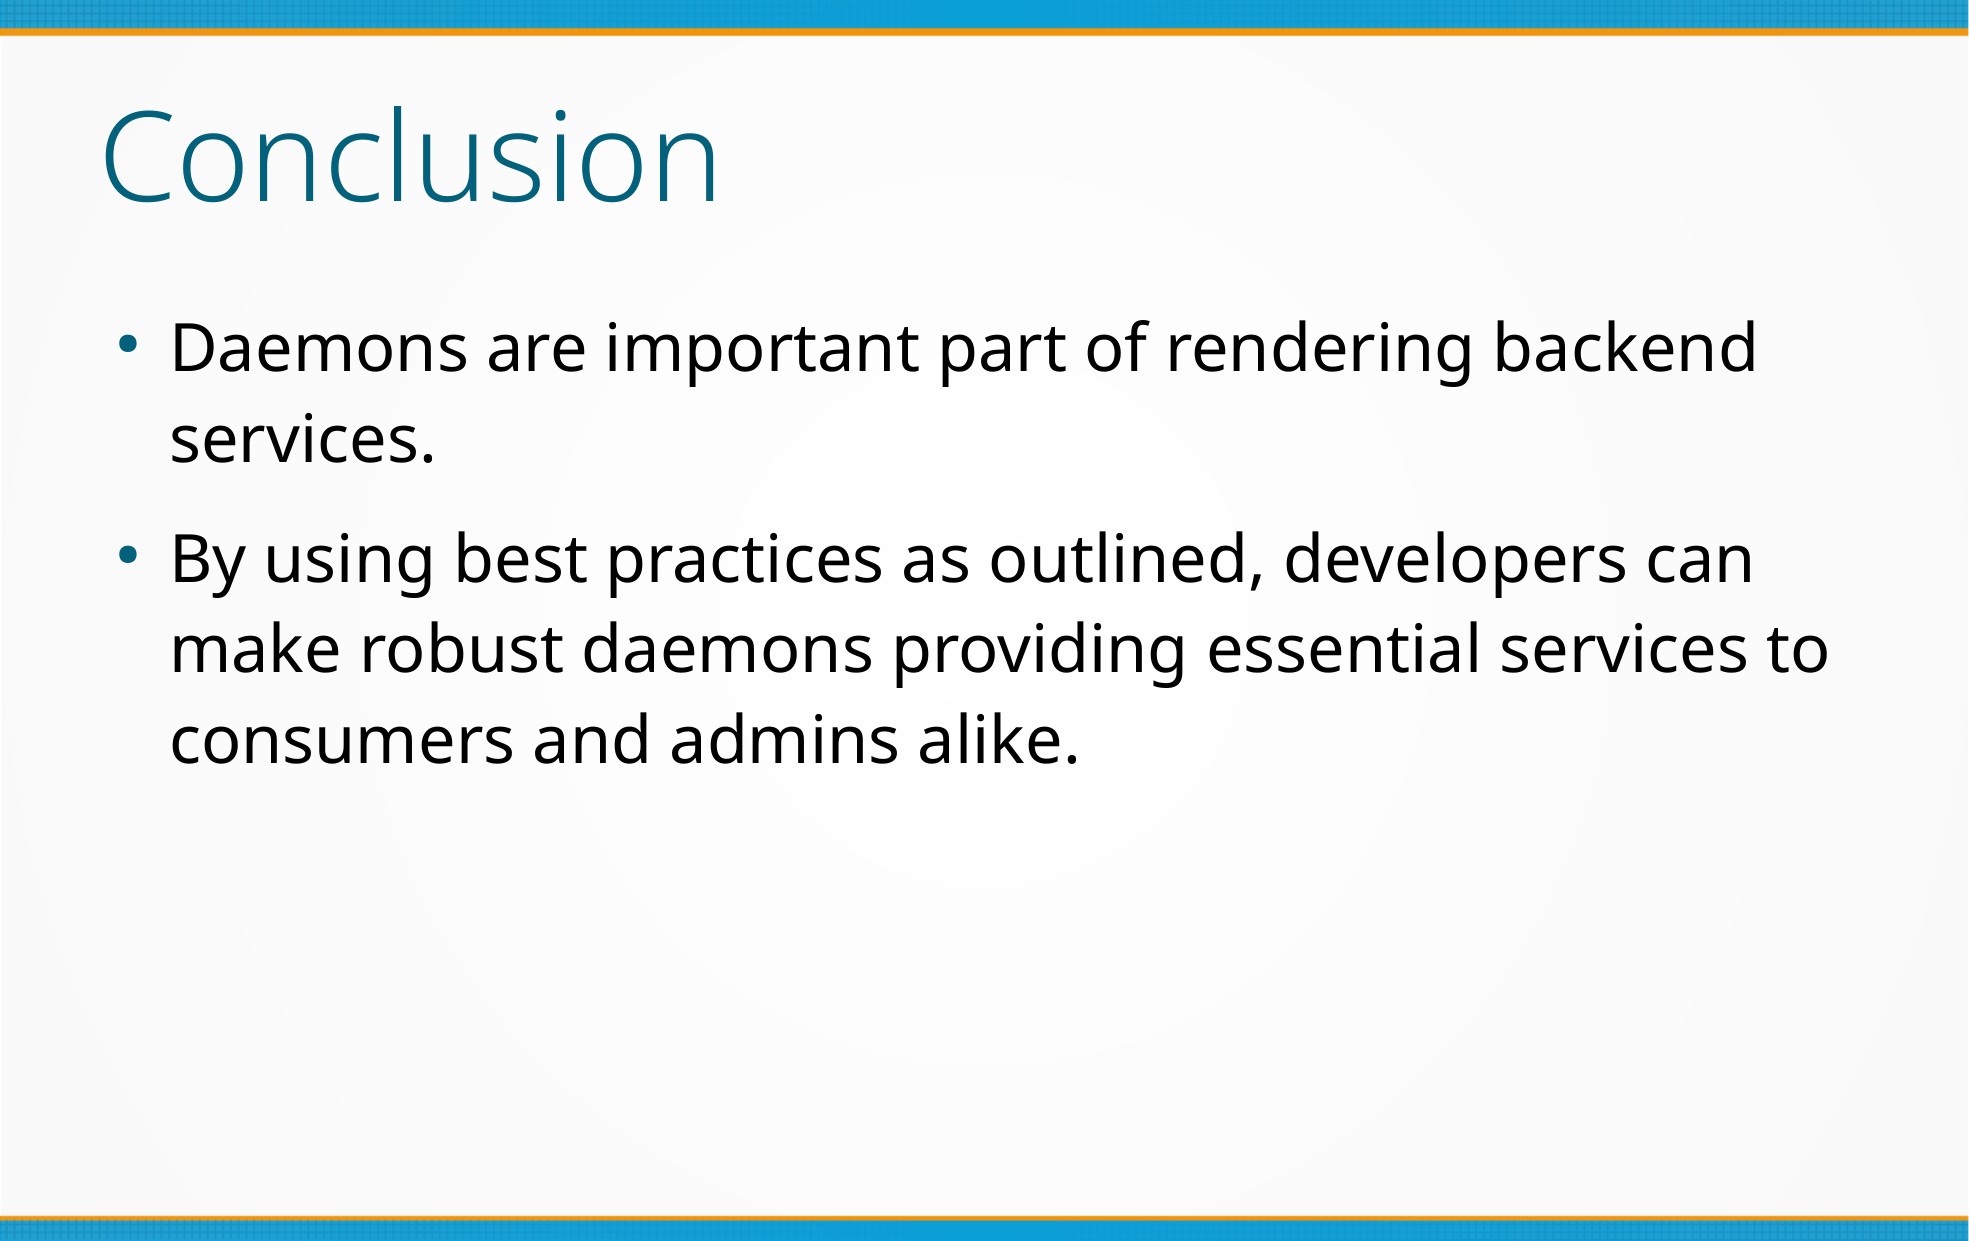

# Conclusion
Daemons are important part of rendering backend services.
By using best practices as outlined, developers can make robust daemons providing essential services to consumers and admins alike.